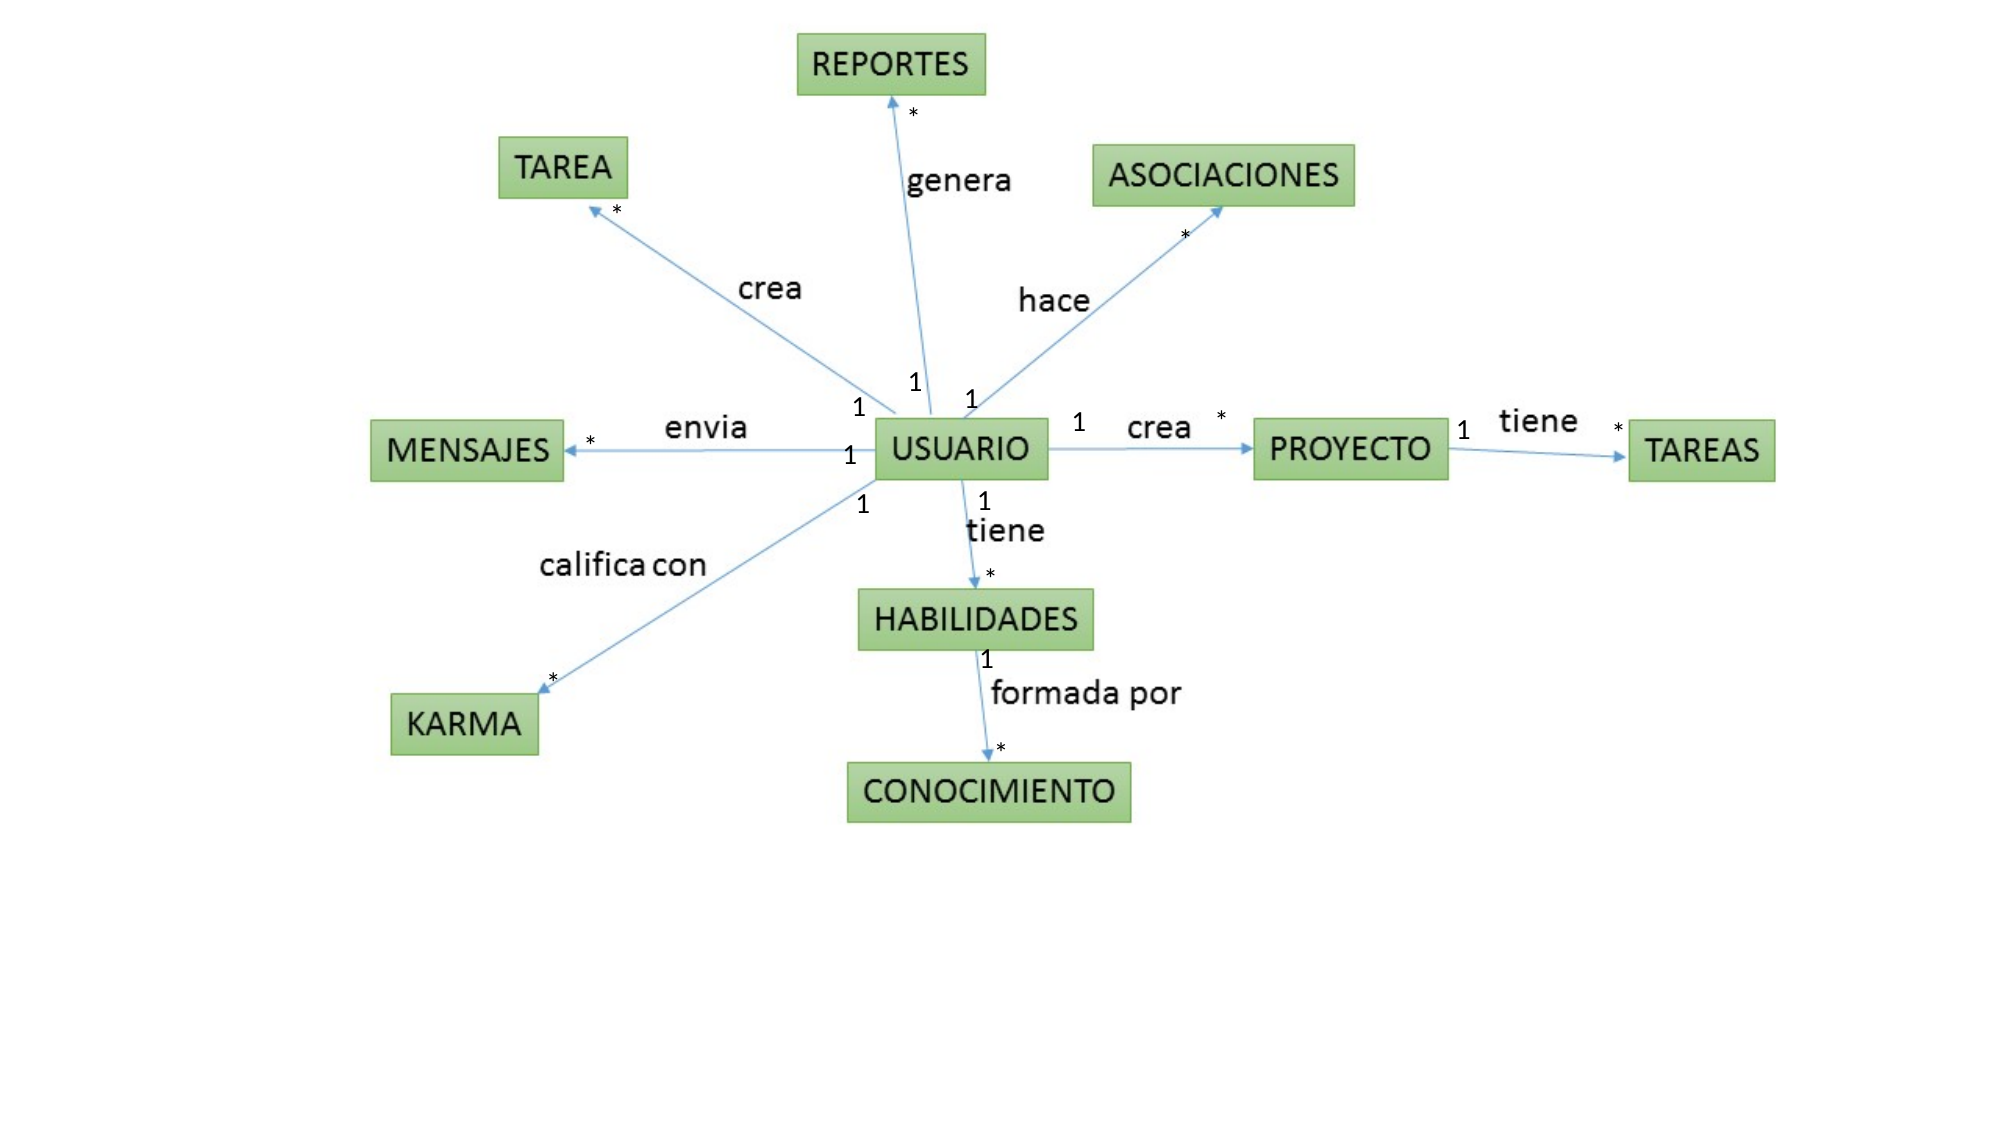

*
#
*
*
1
1
1
1
*
1
*
*
1
1
1
*
1
*
*